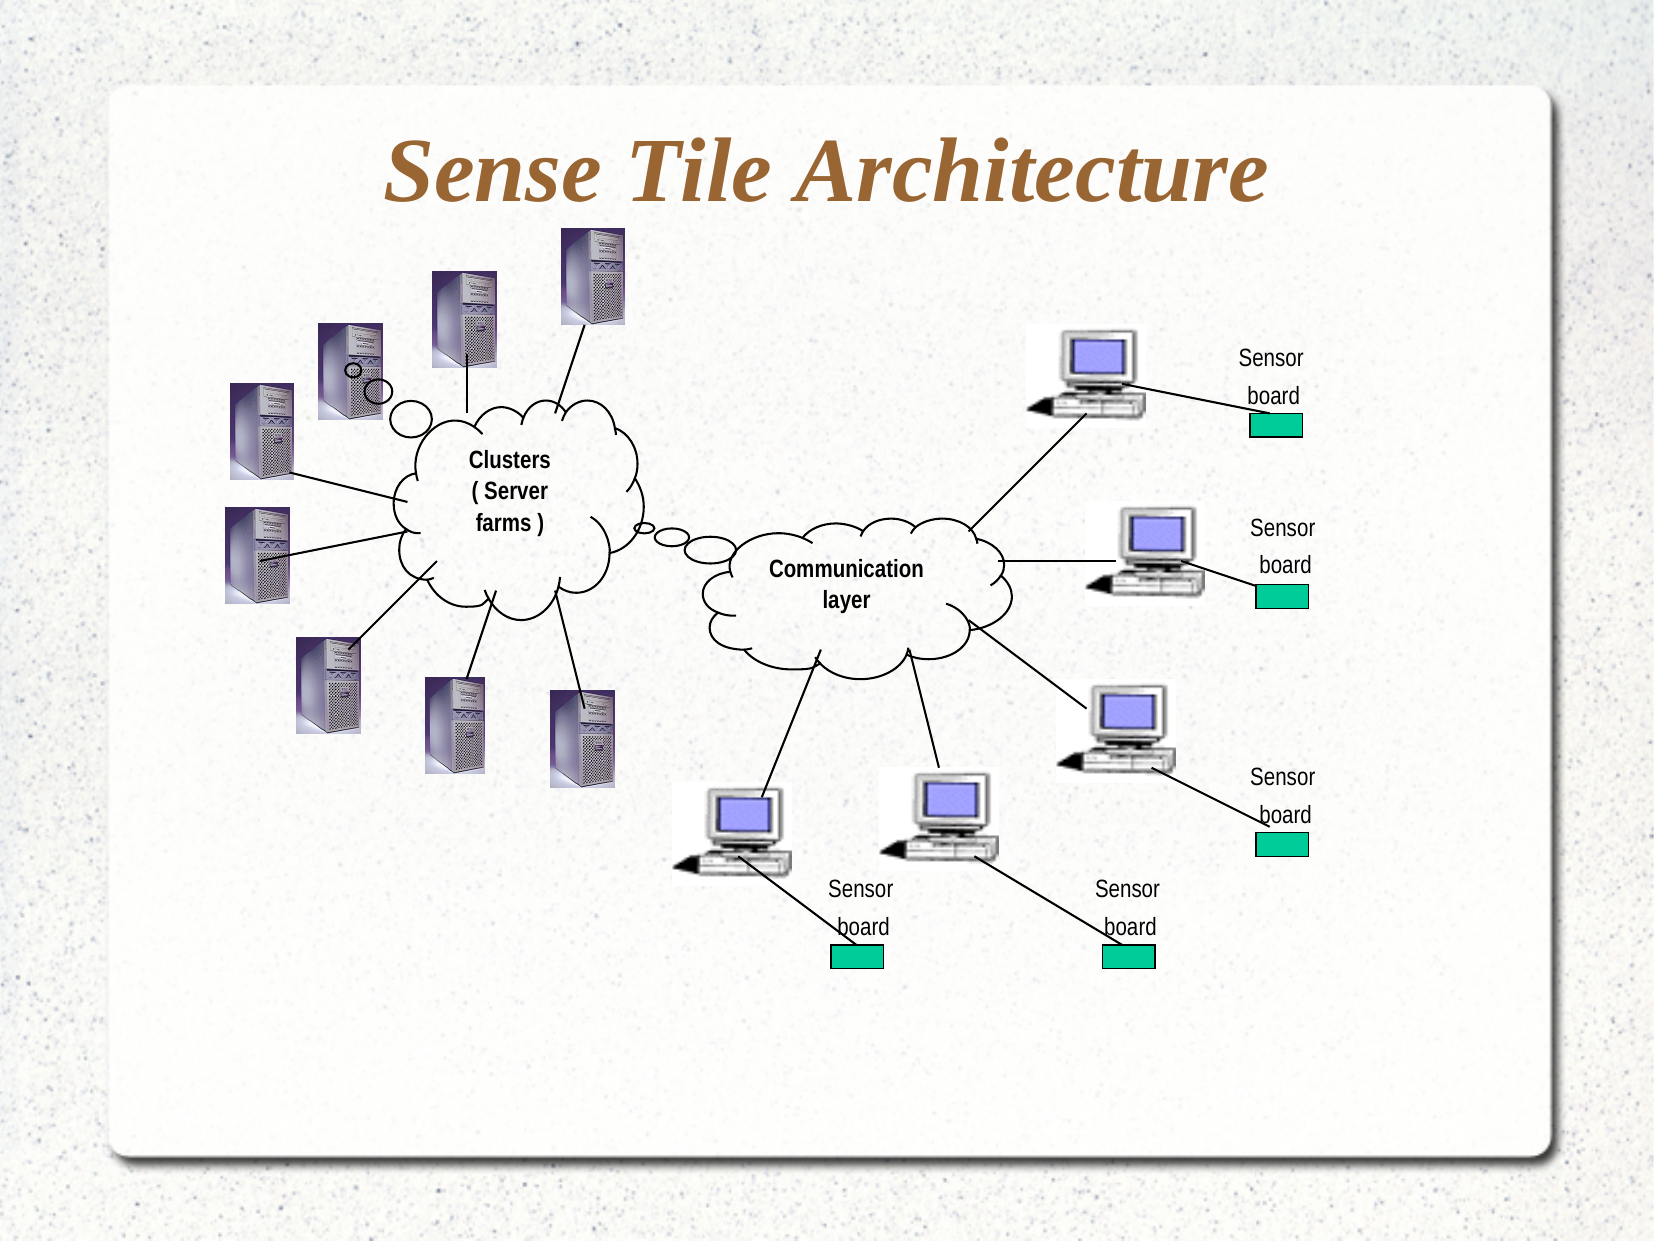

# Sense Tile Architecture
Sensor
board
Clusters ( Server farms )
Sensor
 board
Communication layer
Sensor
board
Sensor
board
Sensor
board